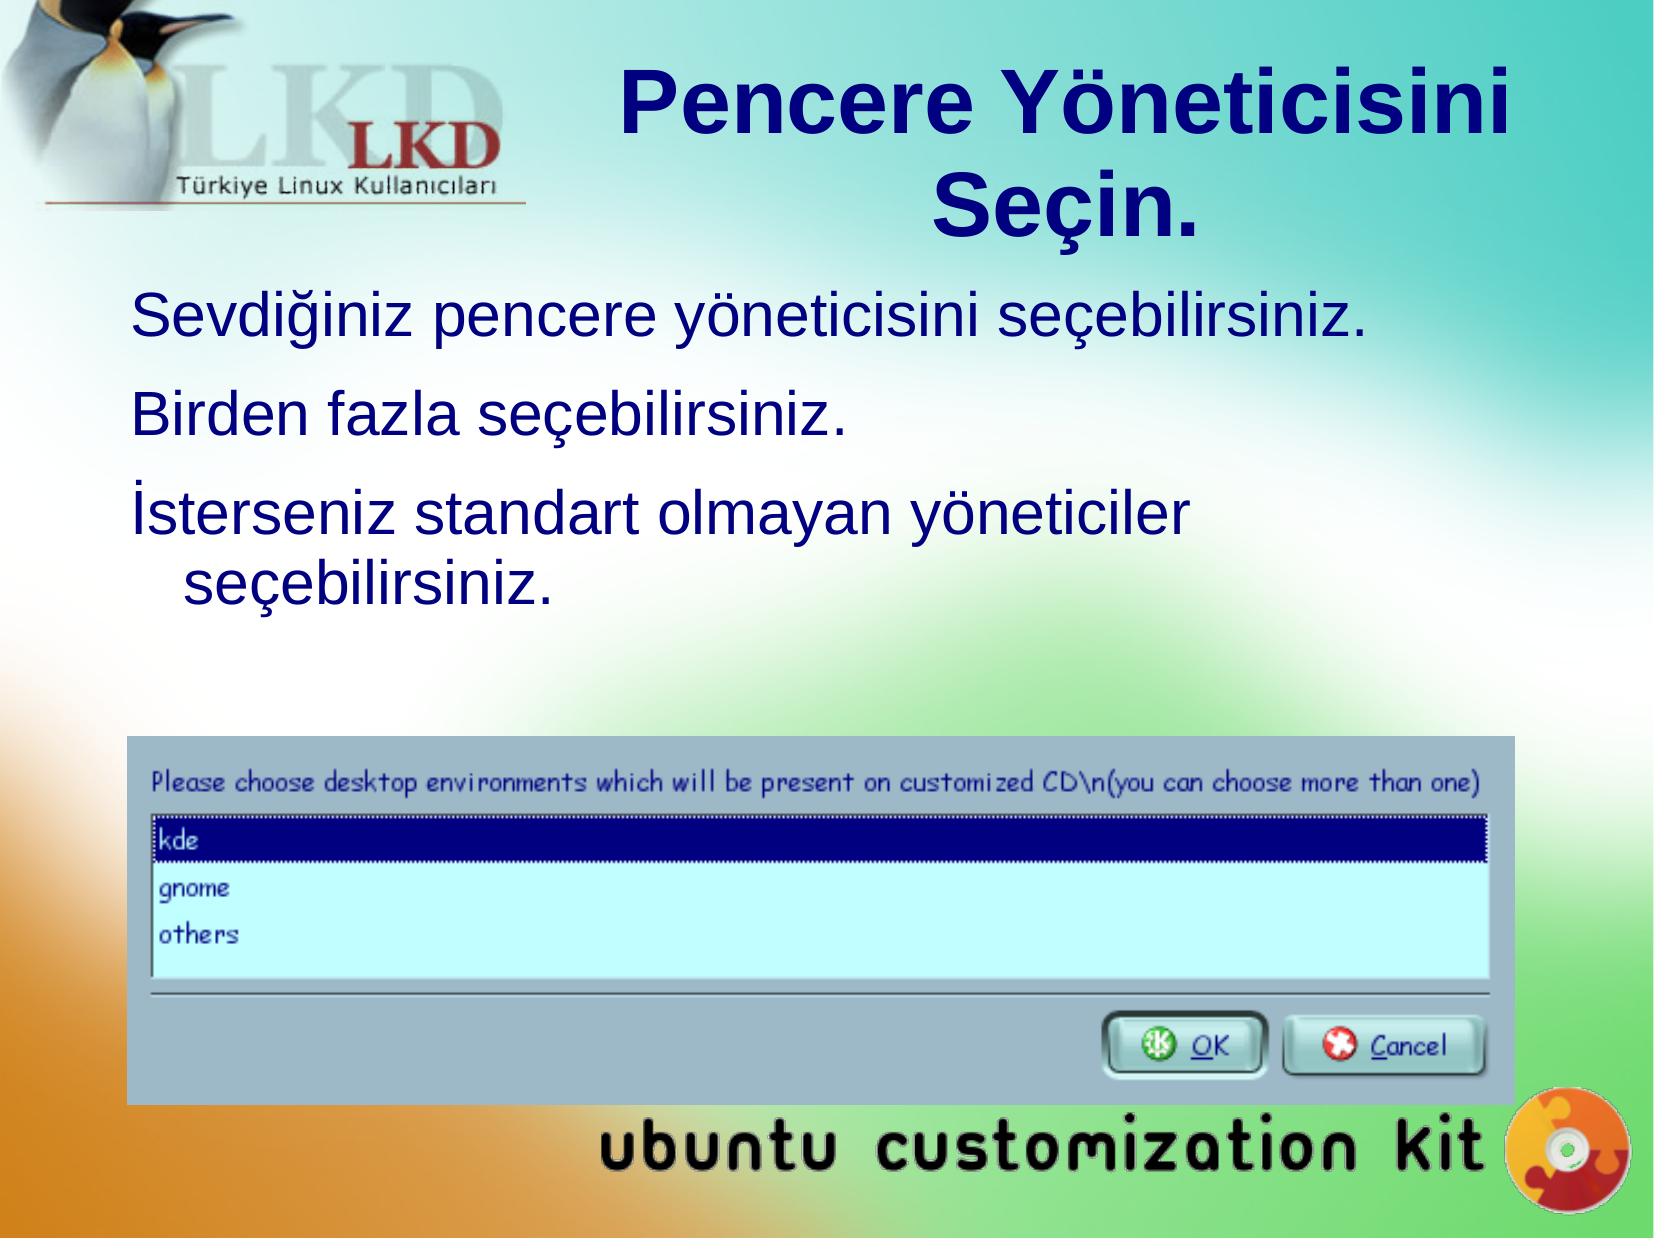

# Pencere Yöneticisini Seçin.
Sevdiğiniz pencere yöneticisini seçebilirsiniz.
Birden fazla seçebilirsiniz.
İsterseniz standart olmayan yöneticiler seçebilirsiniz.